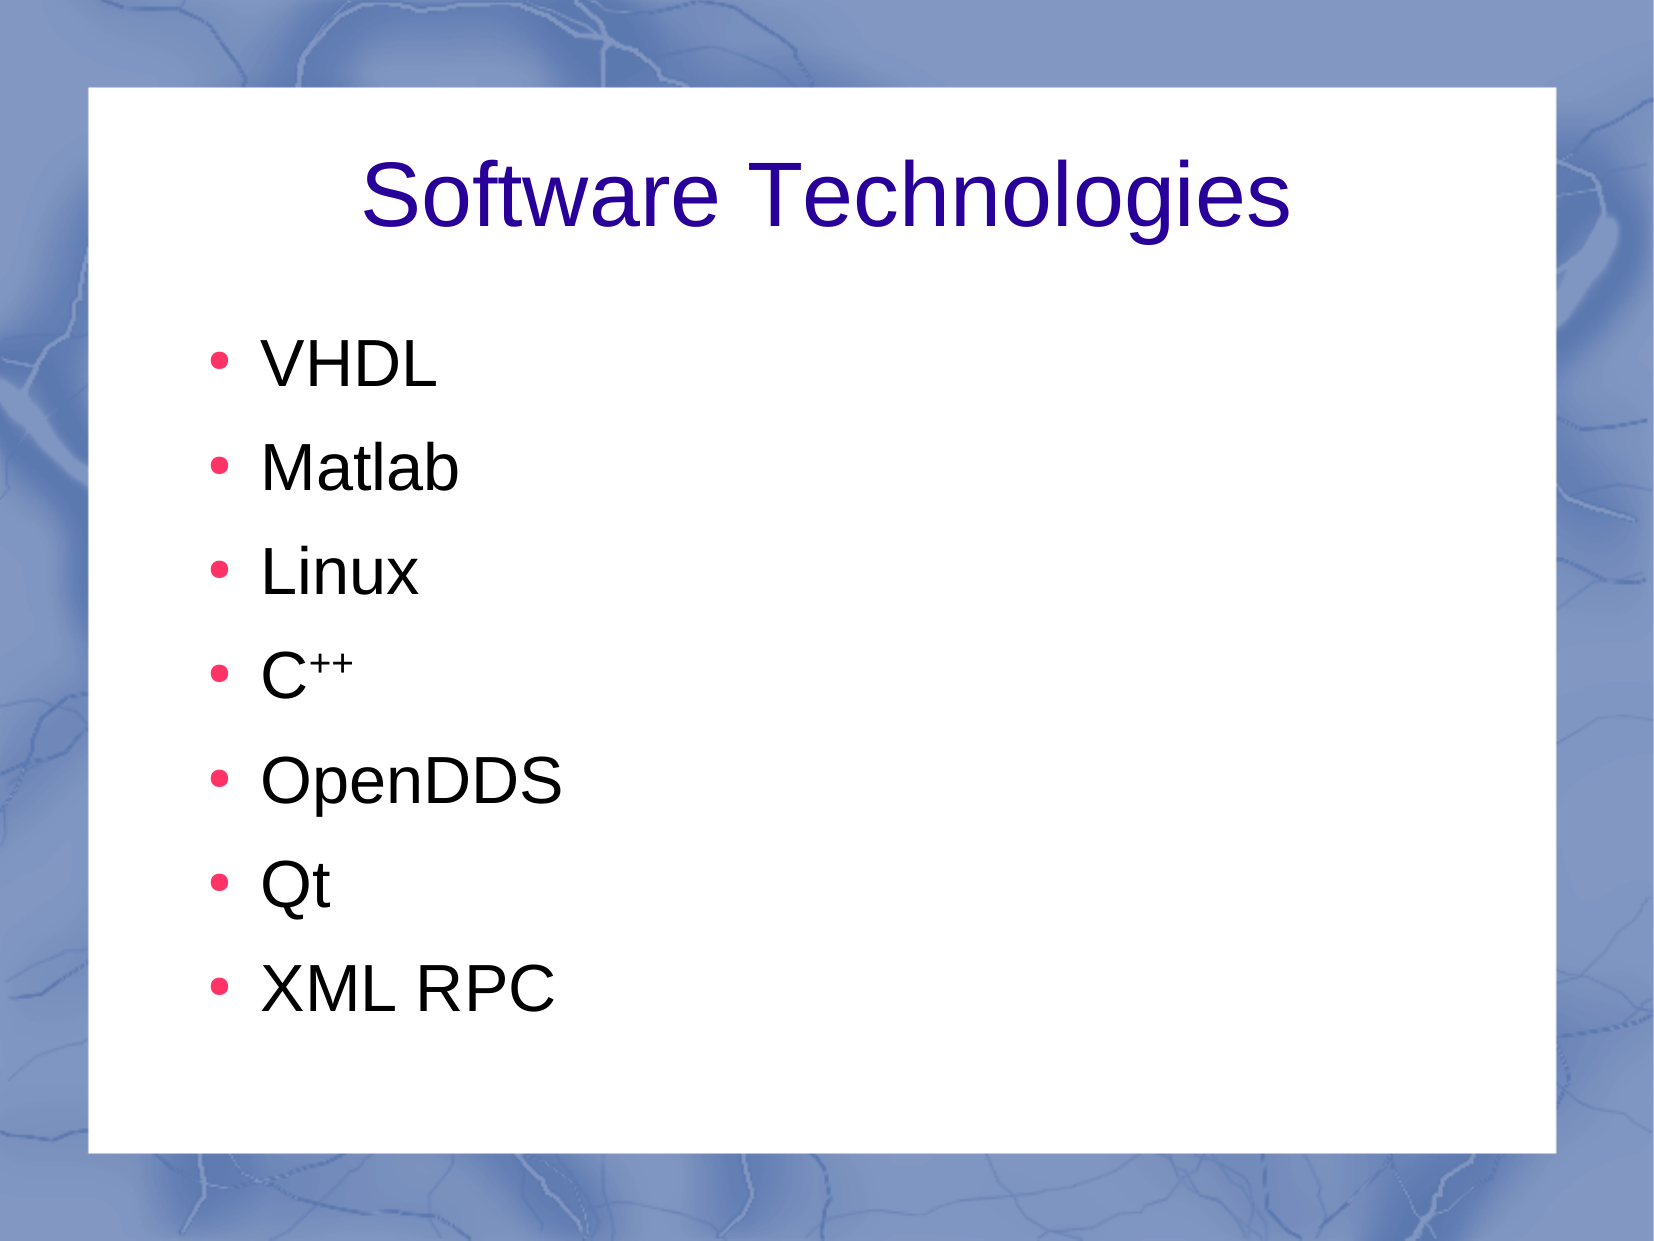

# Software Technologies
VHDL
Matlab
Linux
C++
OpenDDS
Qt
XML RPC